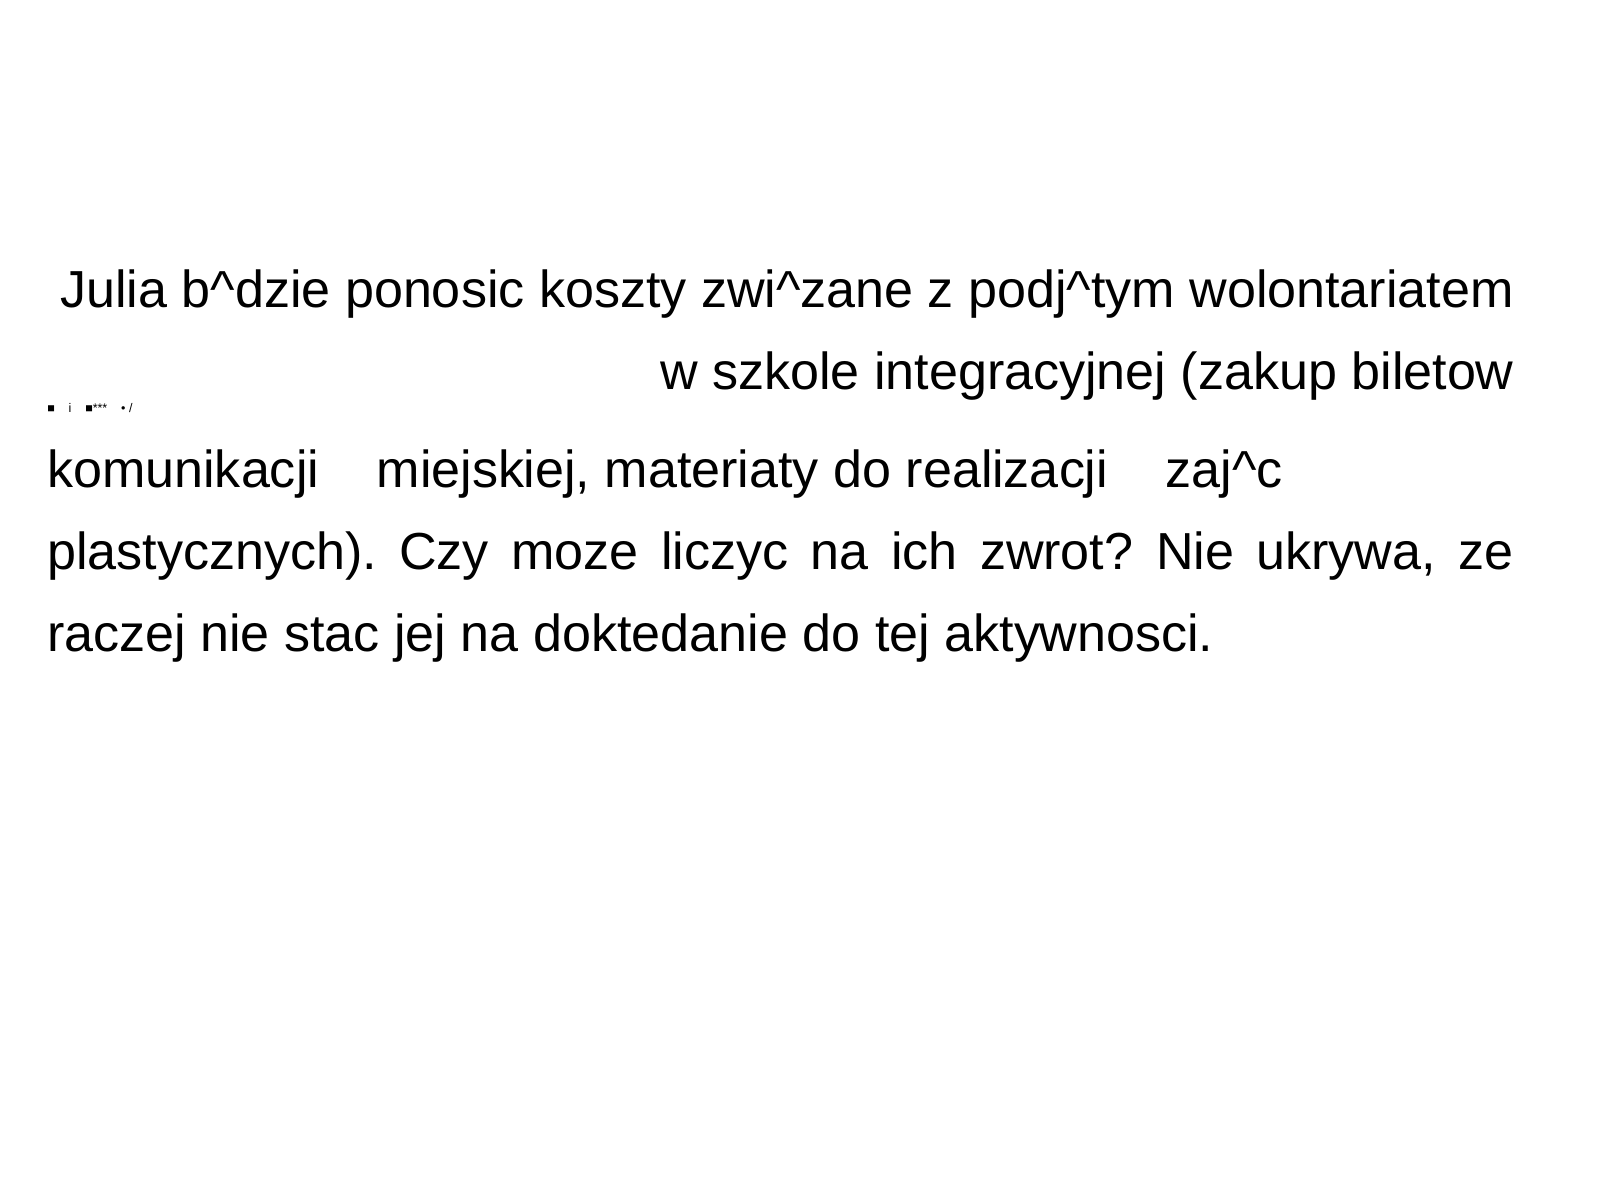

Julia b^dzie ponosic koszty zwi^zane z podj^tym wolontariatem w szkole integracyjnej (zakup biletow
■ i ■*** • /
komunikacji miejskiej, materiaty do realizacji zaj^c
plastycznych). Czy moze liczyc na ich zwrot? Nie ukrywa, ze raczej nie stac jej na doktedanie do tej aktywnosci.